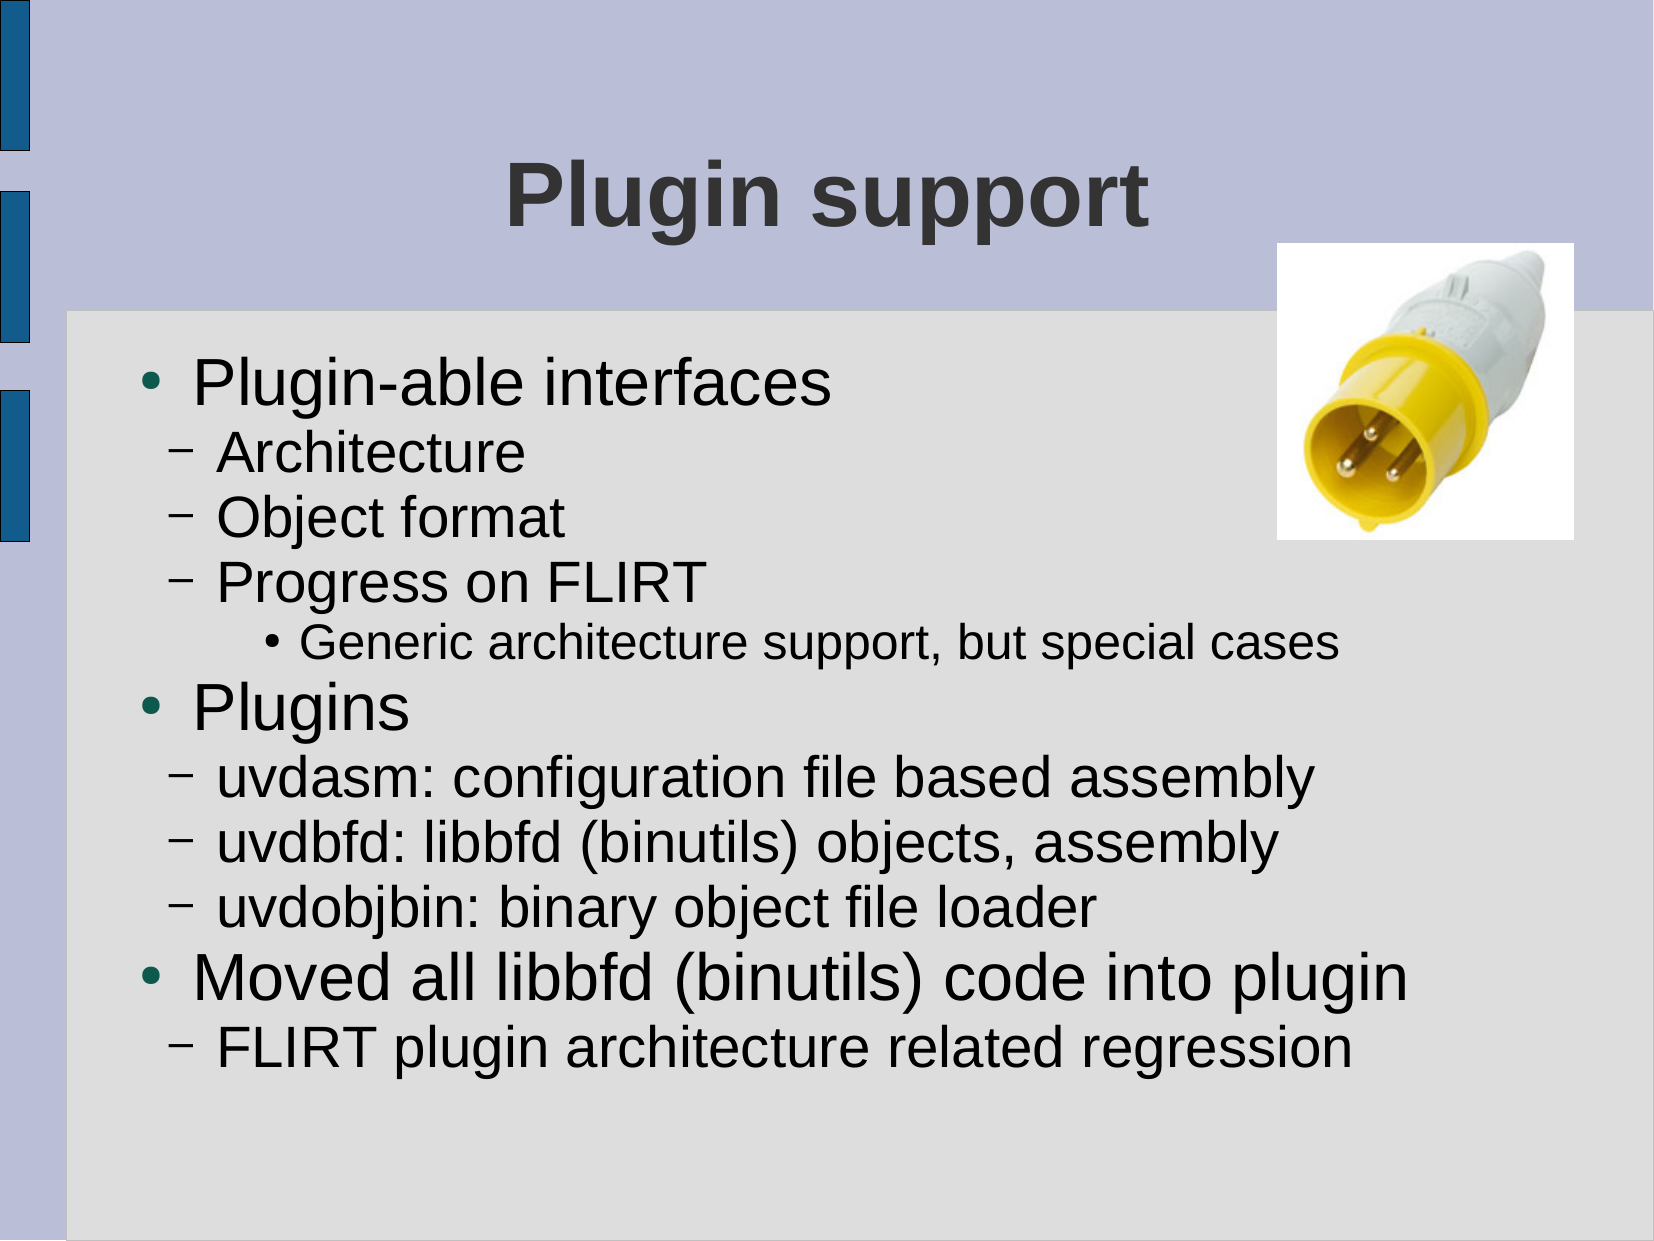

# Plugin support
Plugin-able interfaces
Architecture
Object format
Progress on FLIRT
Generic architecture support, but special cases
Plugins
uvdasm: configuration file based assembly
uvdbfd: libbfd (binutils) objects, assembly
uvdobjbin: binary object file loader
Moved all libbfd (binutils) code into plugin
FLIRT plugin architecture related regression